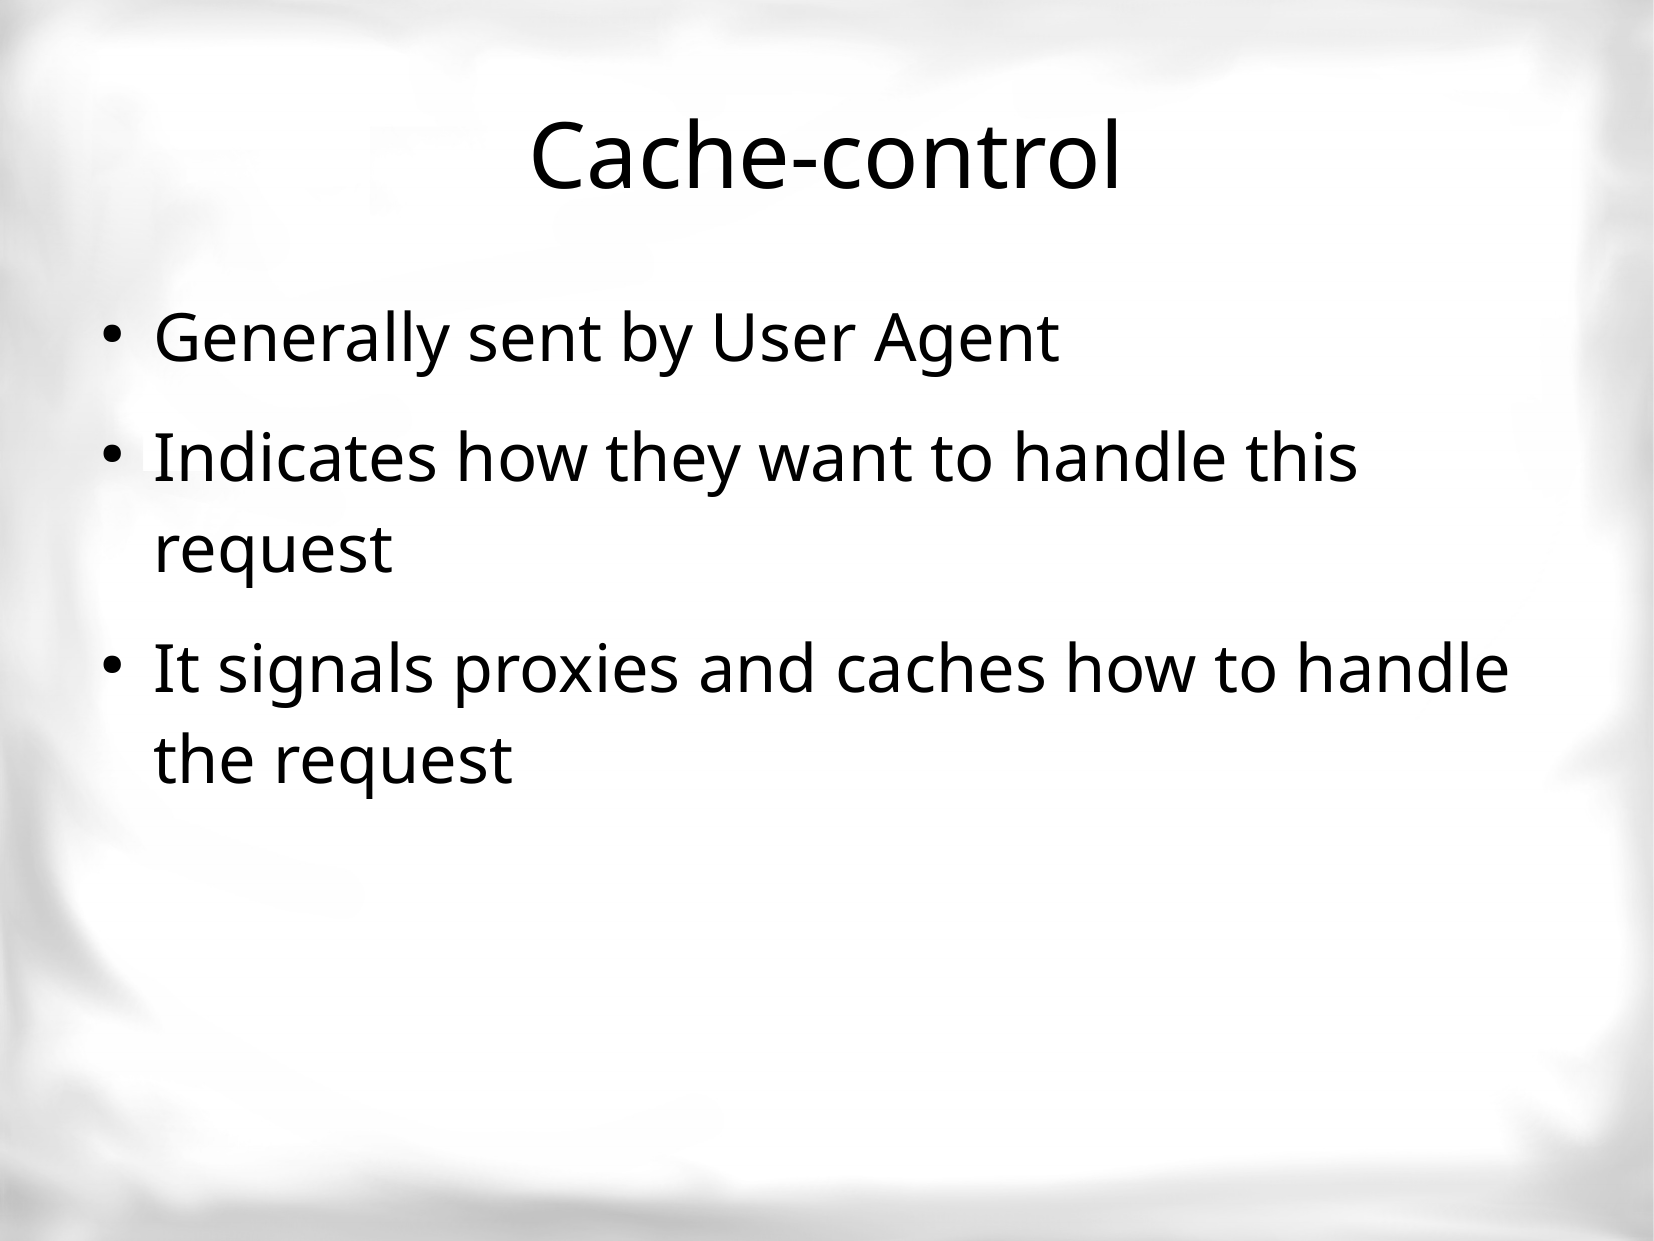

# Cache-control
Generally sent by User Agent
Indicates how they want to handle this request
It signals proxies and caches how to handle the request